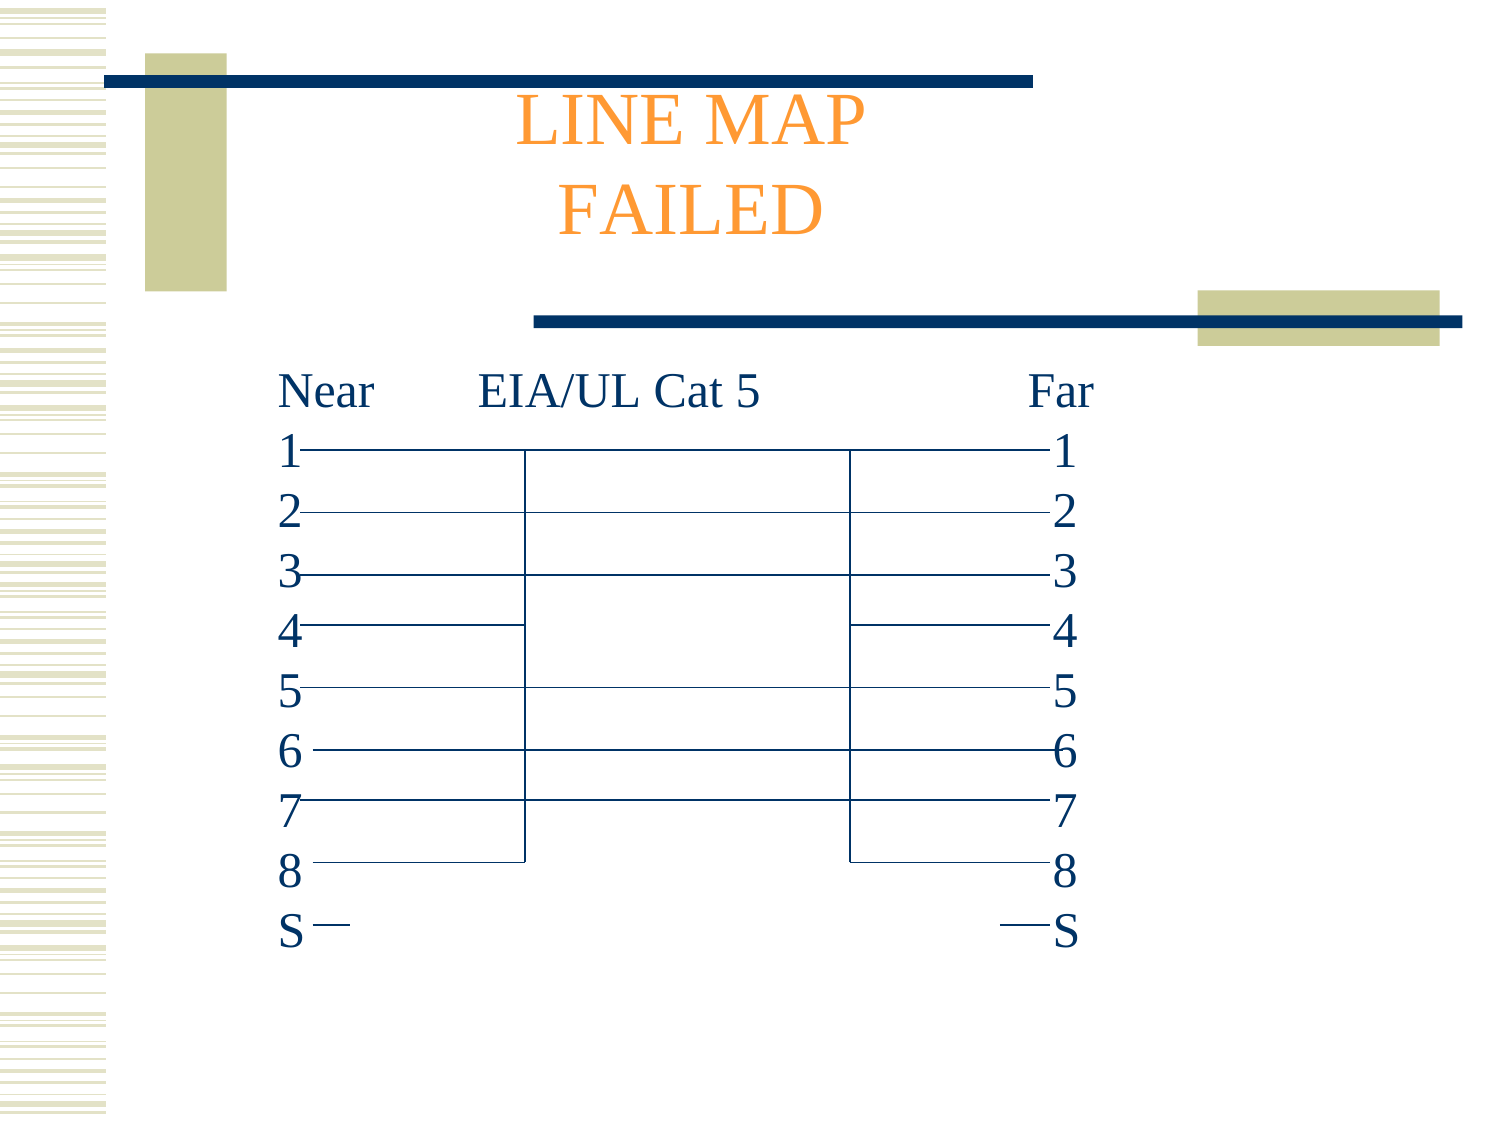

LINE MAP
FAILED
Near	 EIA/UL Cat 5		Far
1					 1
2					 2
3					 3
4					 4
5					 5
6					 6
7					 7
8					 8
S					 S